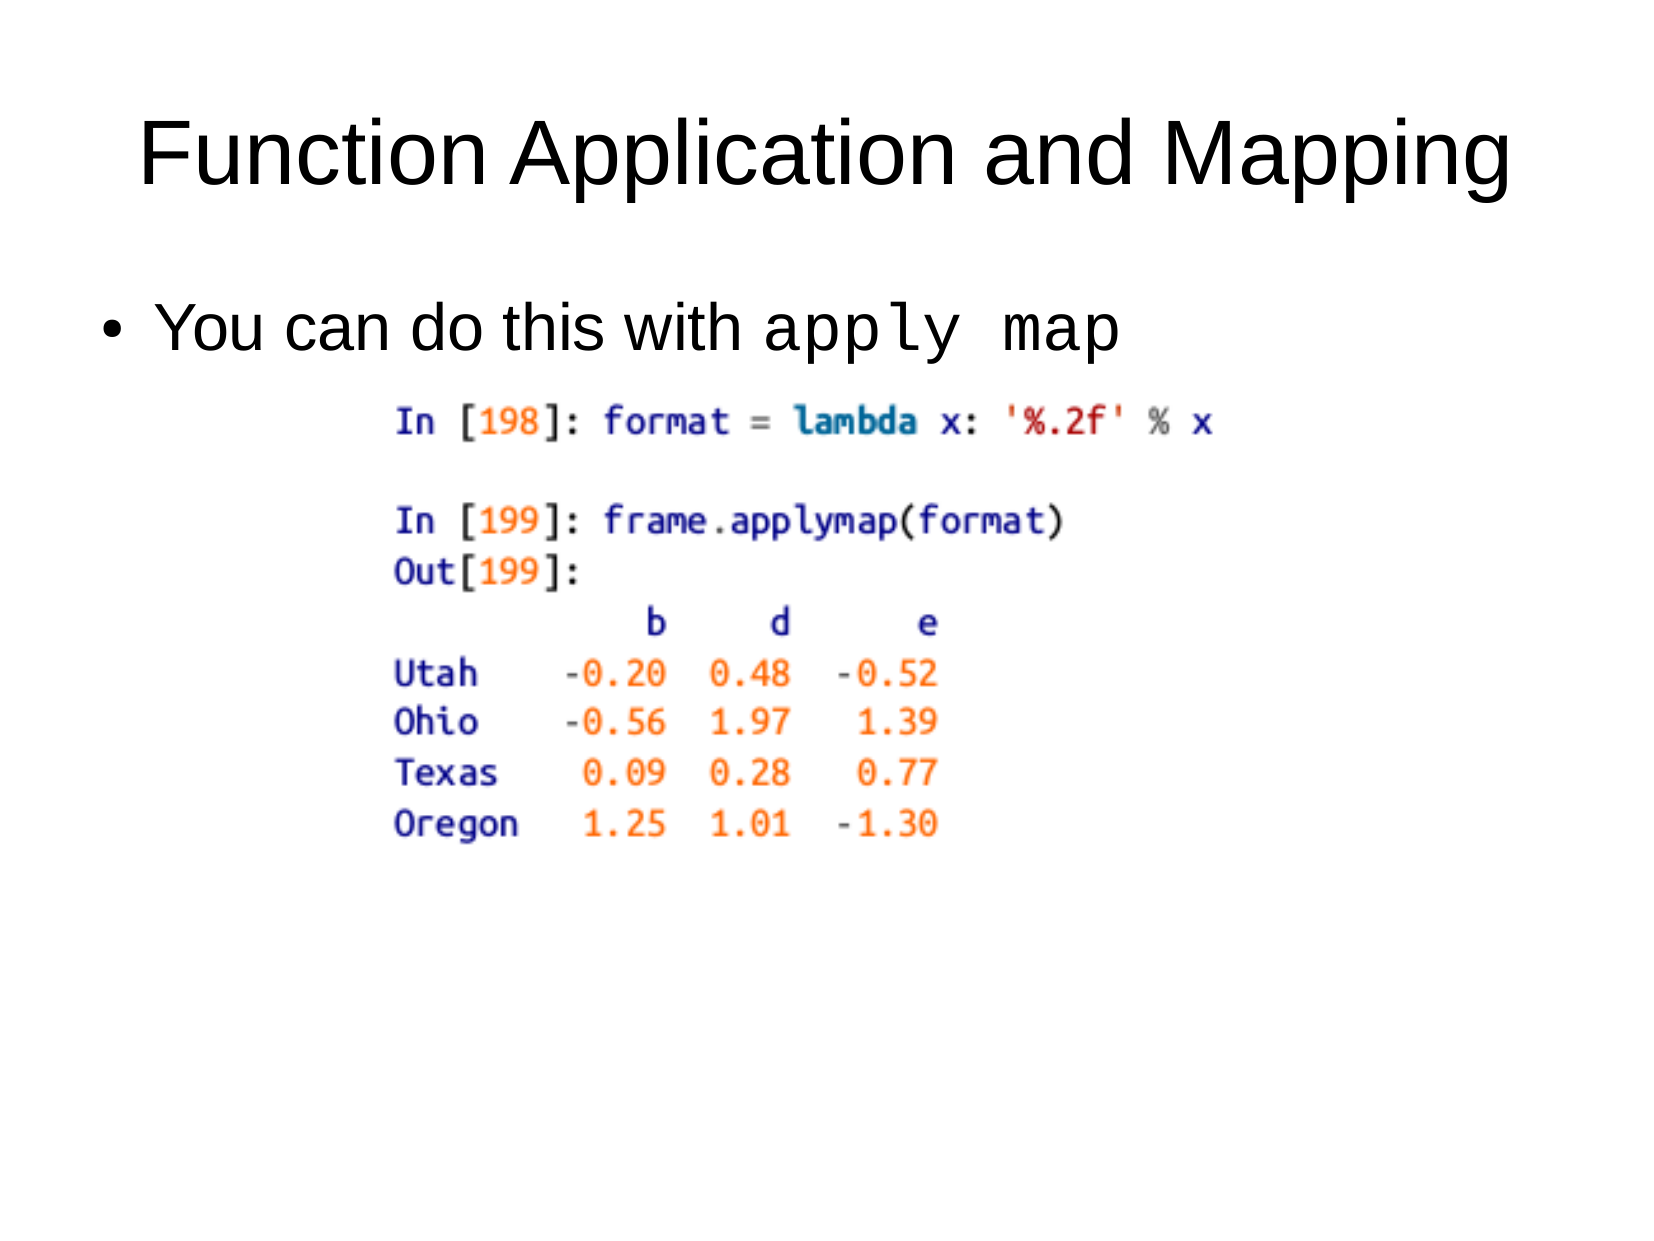

# Function Application and Mapping
You can do this with apply map